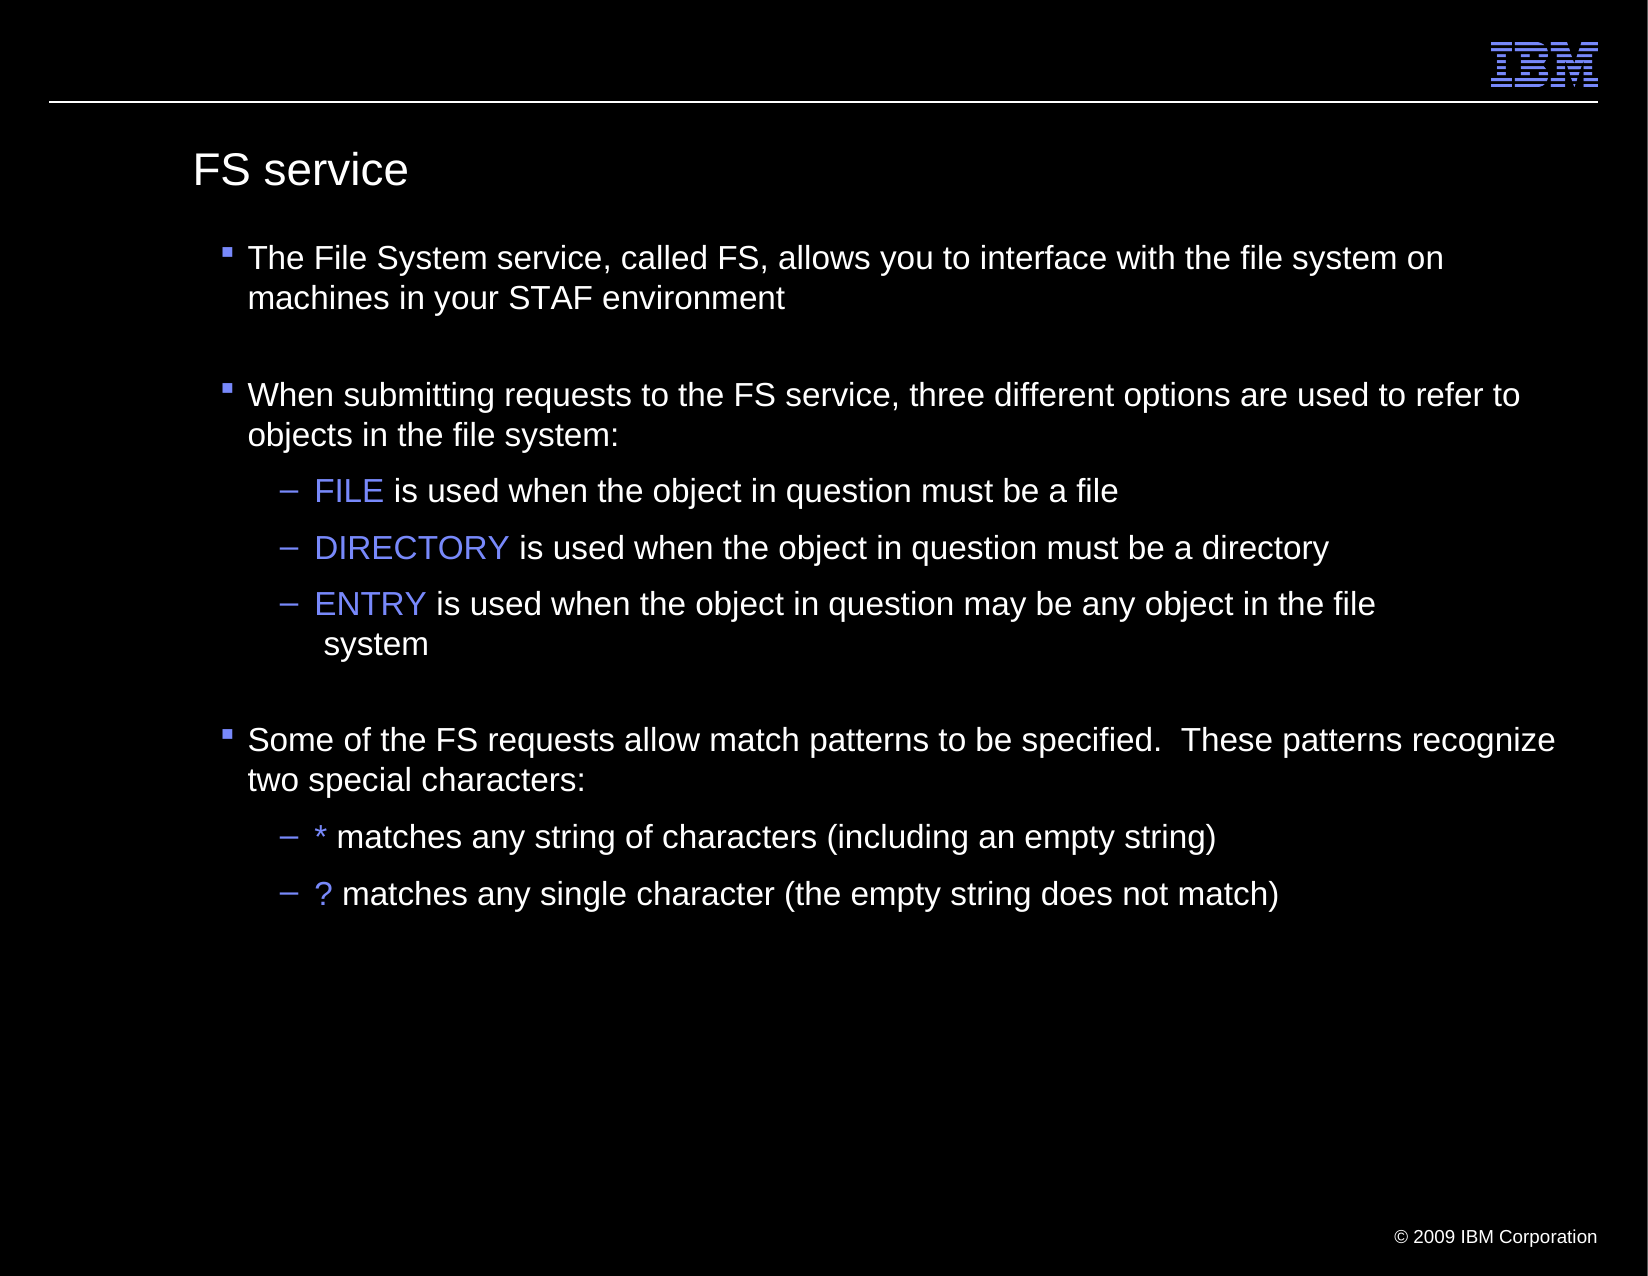

# FS service
The File System service, called FS, allows you to interface with the file system on machines in your STAF environment
When submitting requests to the FS service, three different options are used to refer to objects in the file system:
FILE is used when the object in question must be a file
DIRECTORY is used when the object in question must be a directory
ENTRY is used when the object in question may be any object in the file
 system
Some of the FS requests allow match patterns to be specified. These patterns recognize two special characters:
* matches any string of characters (including an empty string)
? matches any single character (the empty string does not match)